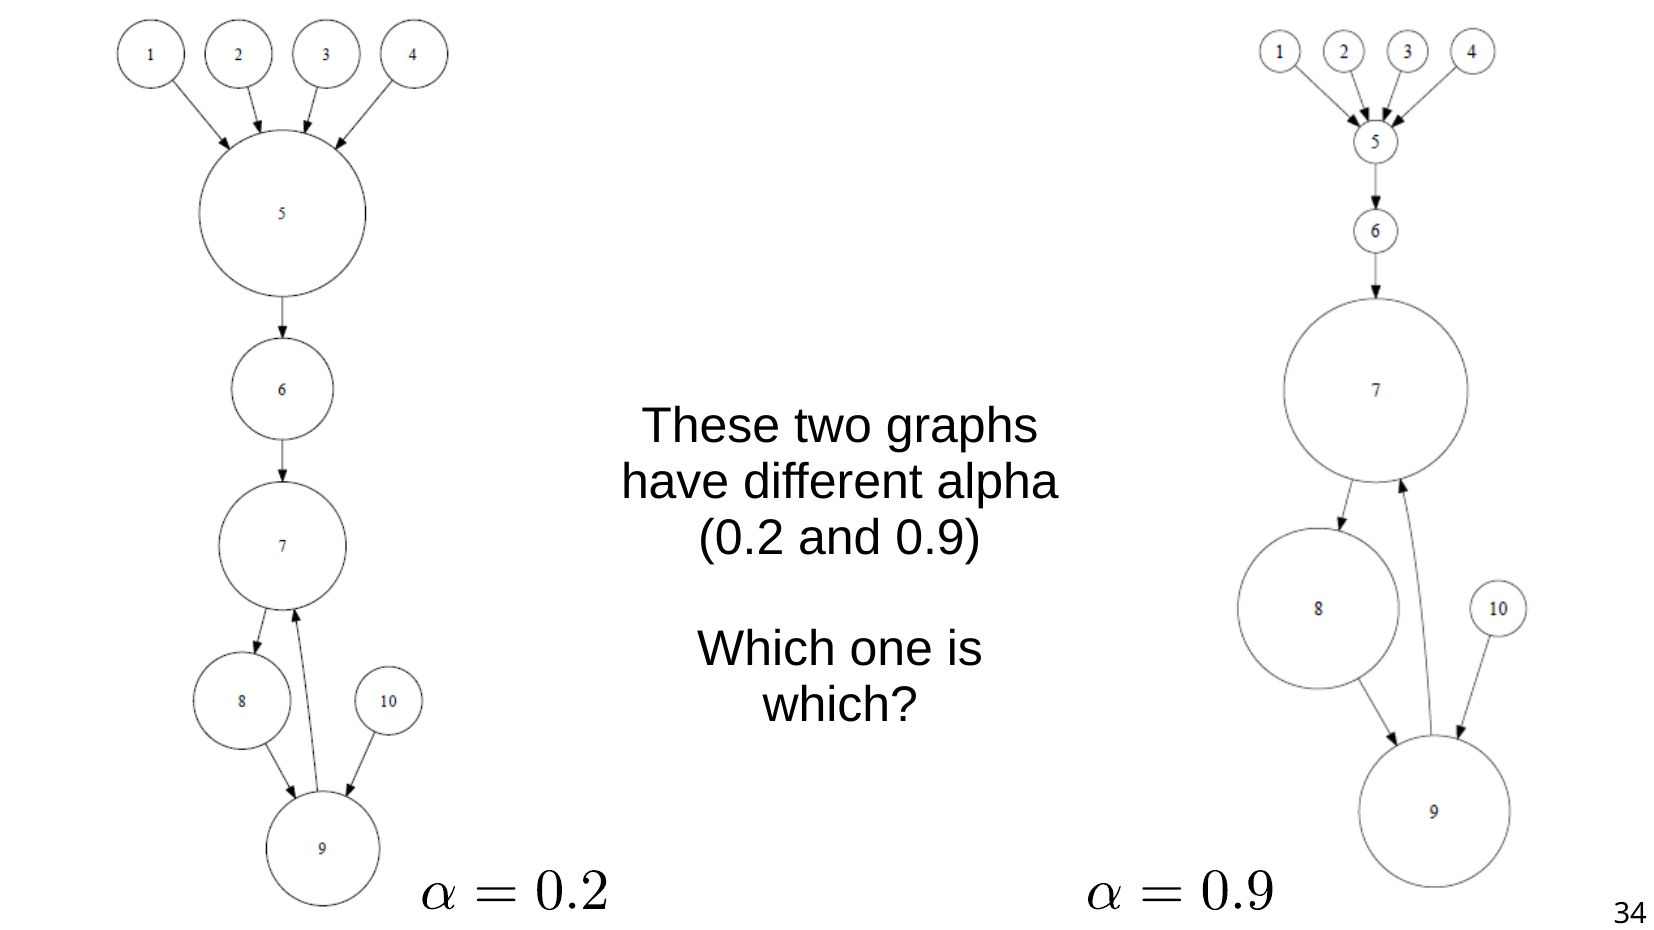

These two graphs have different alpha (0.2 and 0.9)
Which one is which?
34